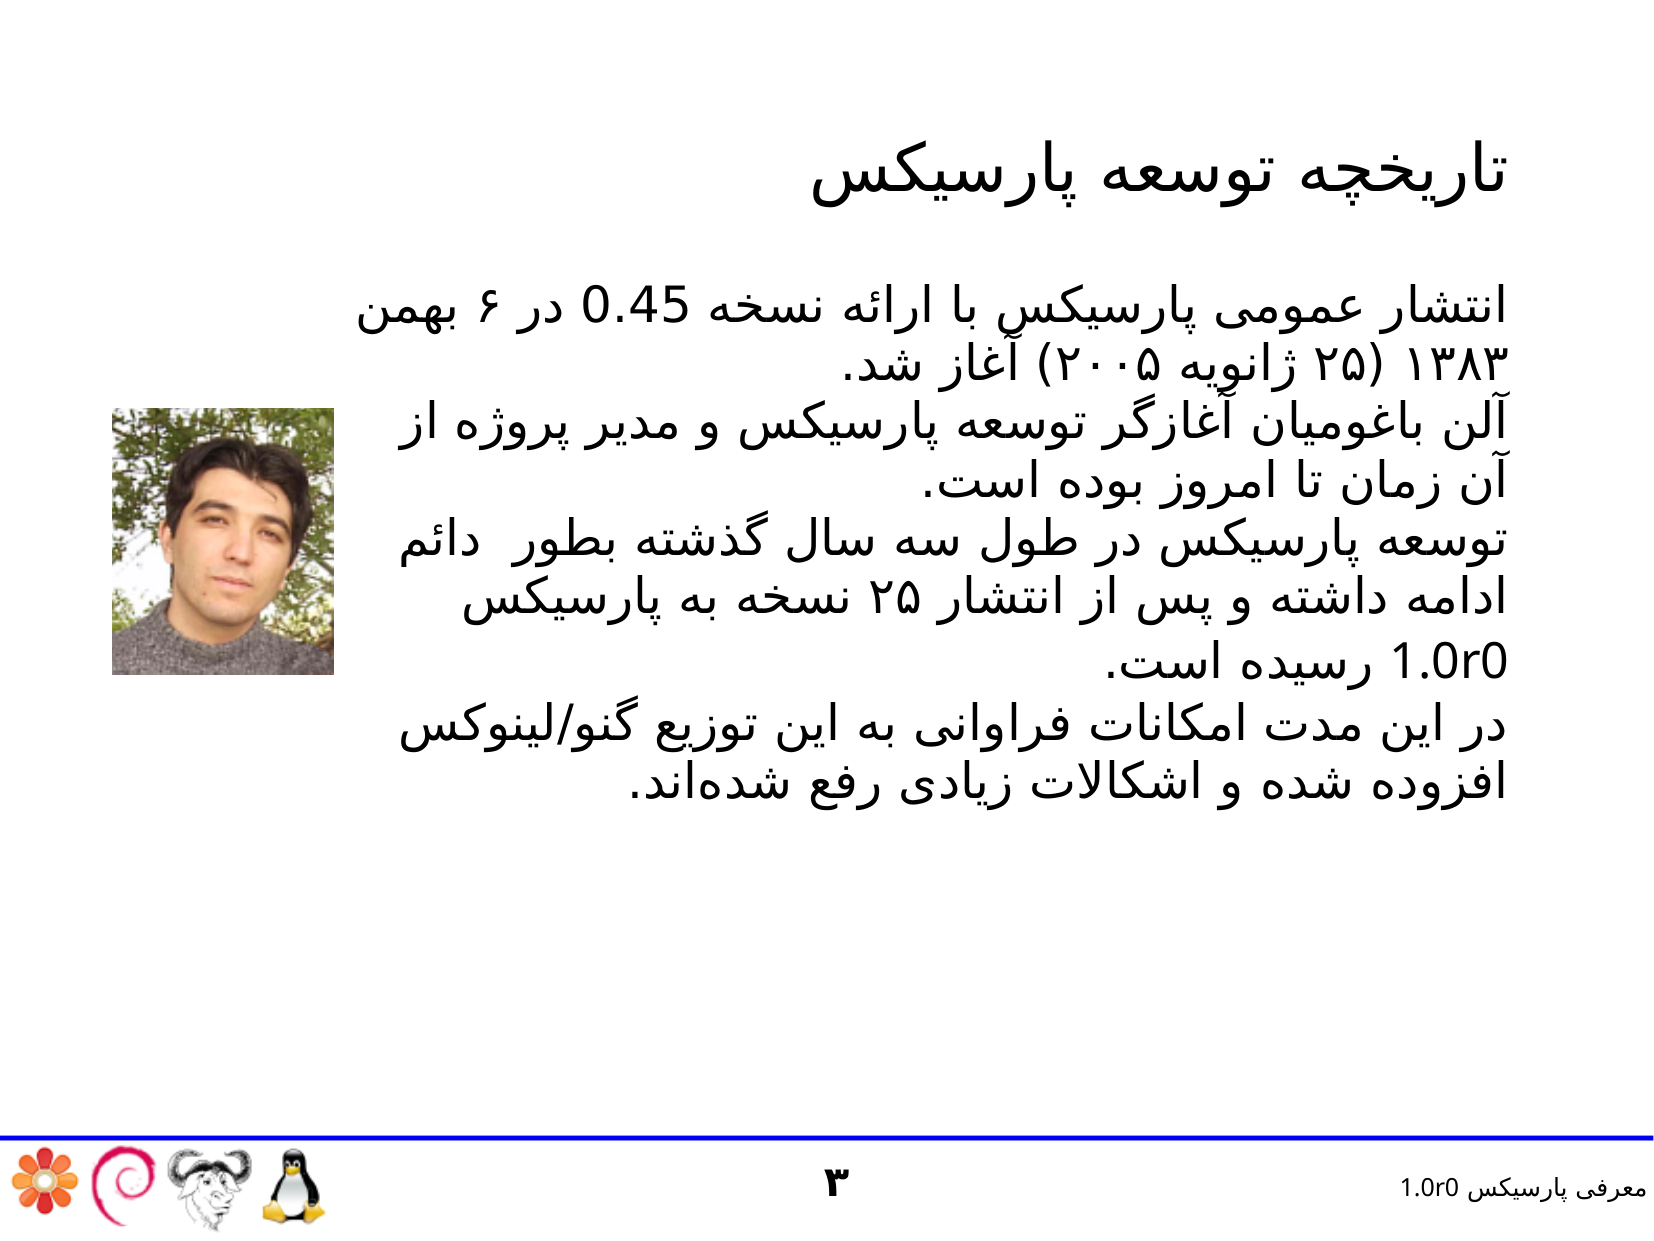

تاریخچه توسعه پارسیکس
انتشار عمومی پارسیکس با ارائه نسخه 0.45 در ۶ بهمن ۱۳۸۳ (۲۵ ژانویه ۲۰۰۵) آغاز شد.
آلن باغومیان آغازگر توسعه پارسیکس و مدیر پروژه از آن زمان تا امروز بوده است.
توسعه پارسیکس در طول سه سال گذشته بطور دائم ادامه داشته و پس از انتشار ۲۵ نسخه به پارسیکس 1.0r0 رسیده است.
در این مدت امکانات فراوانی به این توزیع گنو/لینوکس افزوده شده و اشکالات زیادی رفع شده‌اند.
۳
معرفی پارسیکس 1.0r0